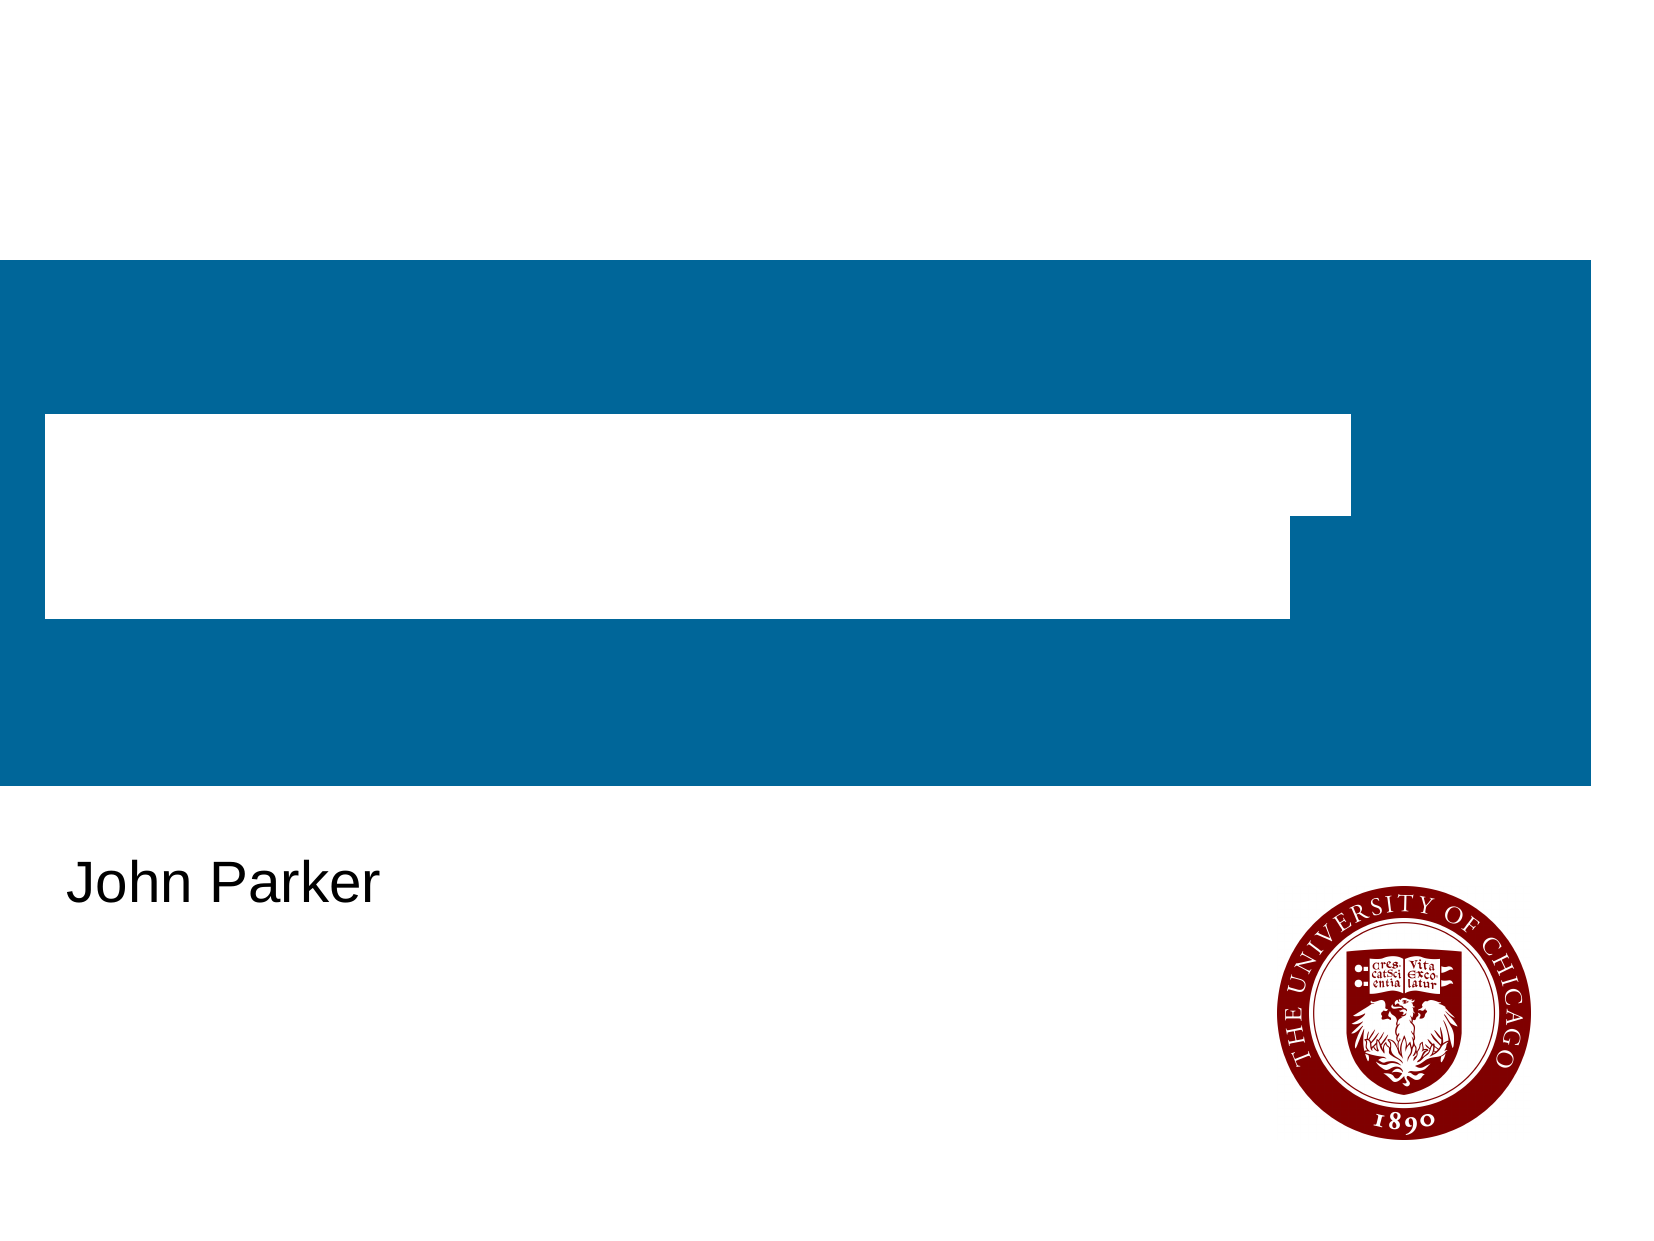

# Computational Fluid Mechanics: The Lattice Boltzmann Method
John Parker